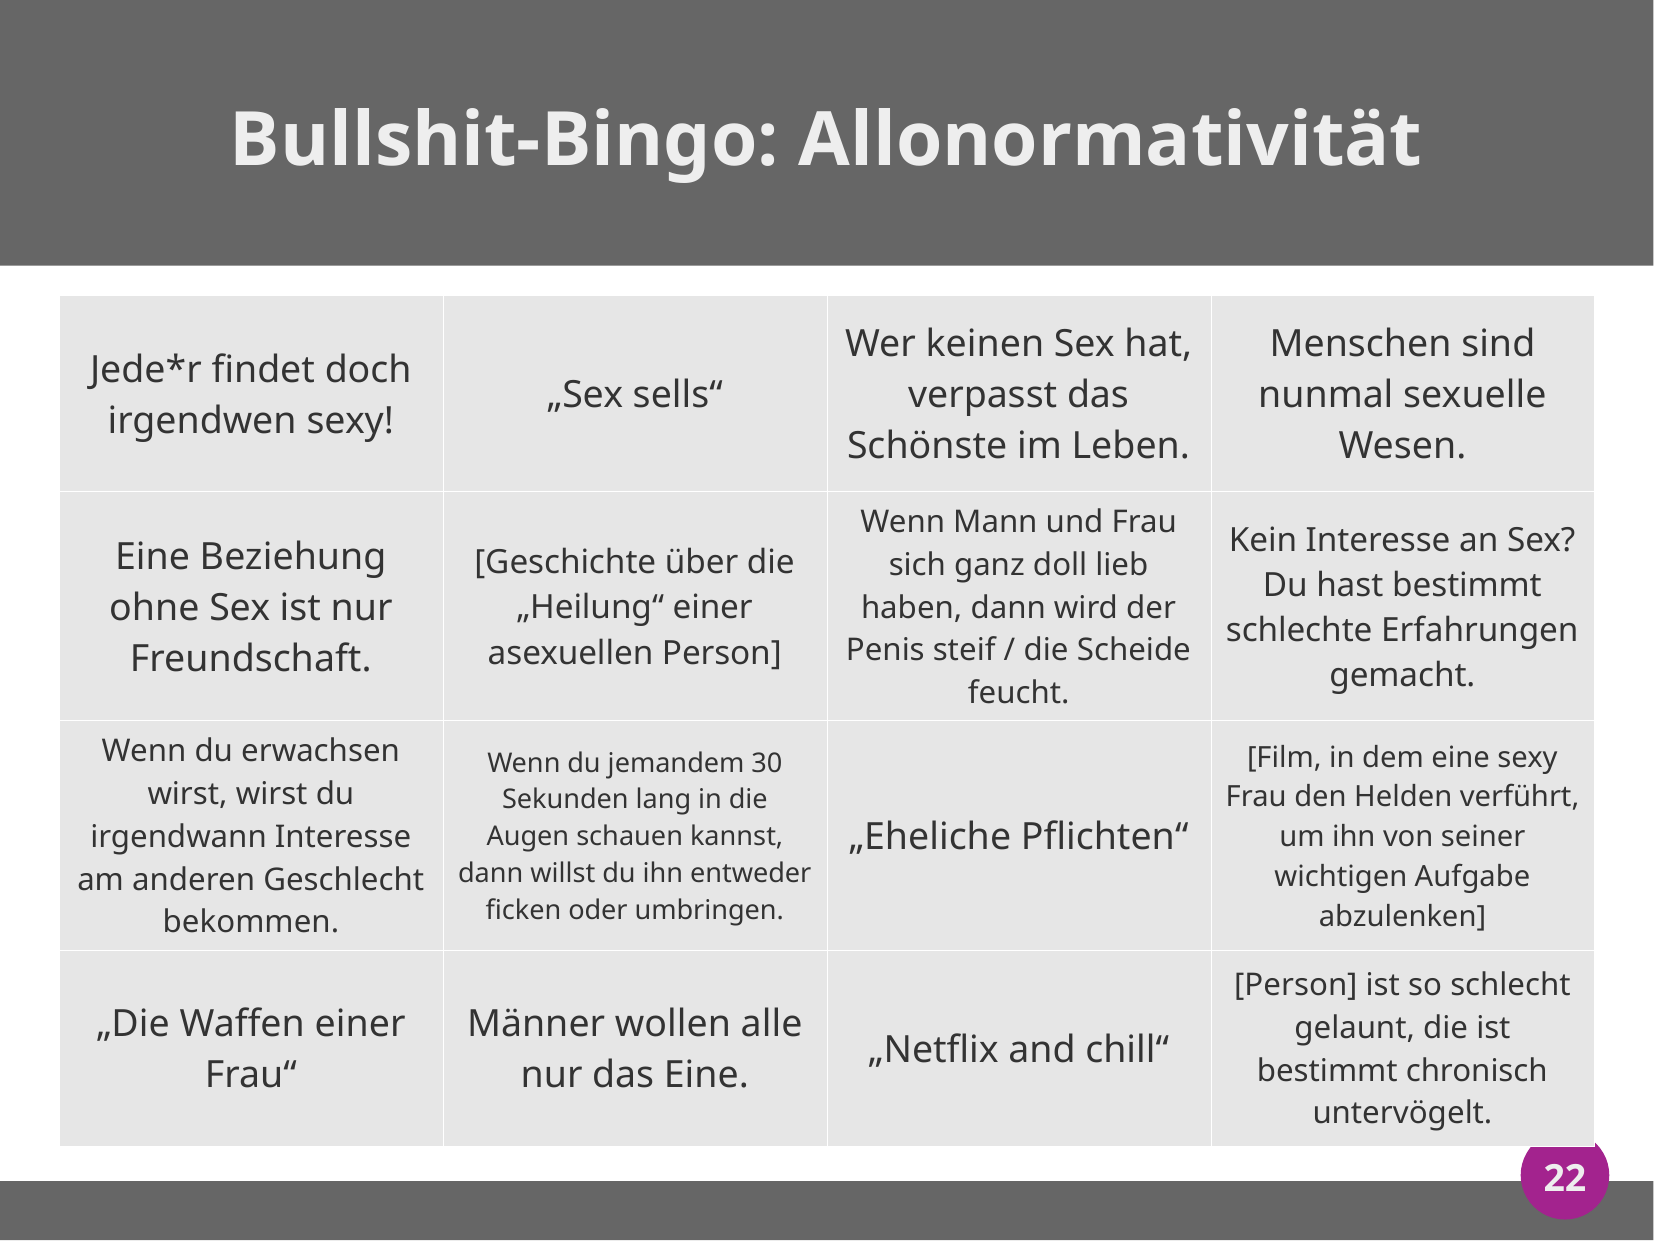

# Bullshit-Bingo: Allonormativität
| Jede\*r findet doch irgendwen sexy! | „Sex sells“ | Wer keinen Sex hat, verpasst das Schönste im Leben. | Menschen sind nunmal sexuelle Wesen. |
| --- | --- | --- | --- |
| Eine Beziehung ohne Sex ist nur Freundschaft. | [Geschichte über die „Heilung“ einer asexuellen Person] | Wenn Mann und Frau sich ganz doll lieb haben, dann wird der Penis steif / die Scheide feucht. | Kein Interesse an Sex? Du hast bestimmt schlechte Erfahrungen gemacht. |
| Wenn du erwachsen wirst, wirst du irgendwann Interesse am anderen Geschlecht bekommen. | Wenn du jemandem 30 Sekunden lang in die Augen schauen kannst, dann willst du ihn entweder ficken oder umbringen. | „Eheliche Pflichten“ | [Film, in dem eine sexy Frau den Helden verführt, um ihn von seiner wichtigen Aufgabe abzulenken] |
| „Die Waffen einer Frau“ | Männer wollen alle nur das Eine. | „Netflix and chill“ | [Person] ist so schlecht gelaunt, die ist bestimmt chronisch untervögelt. |
22